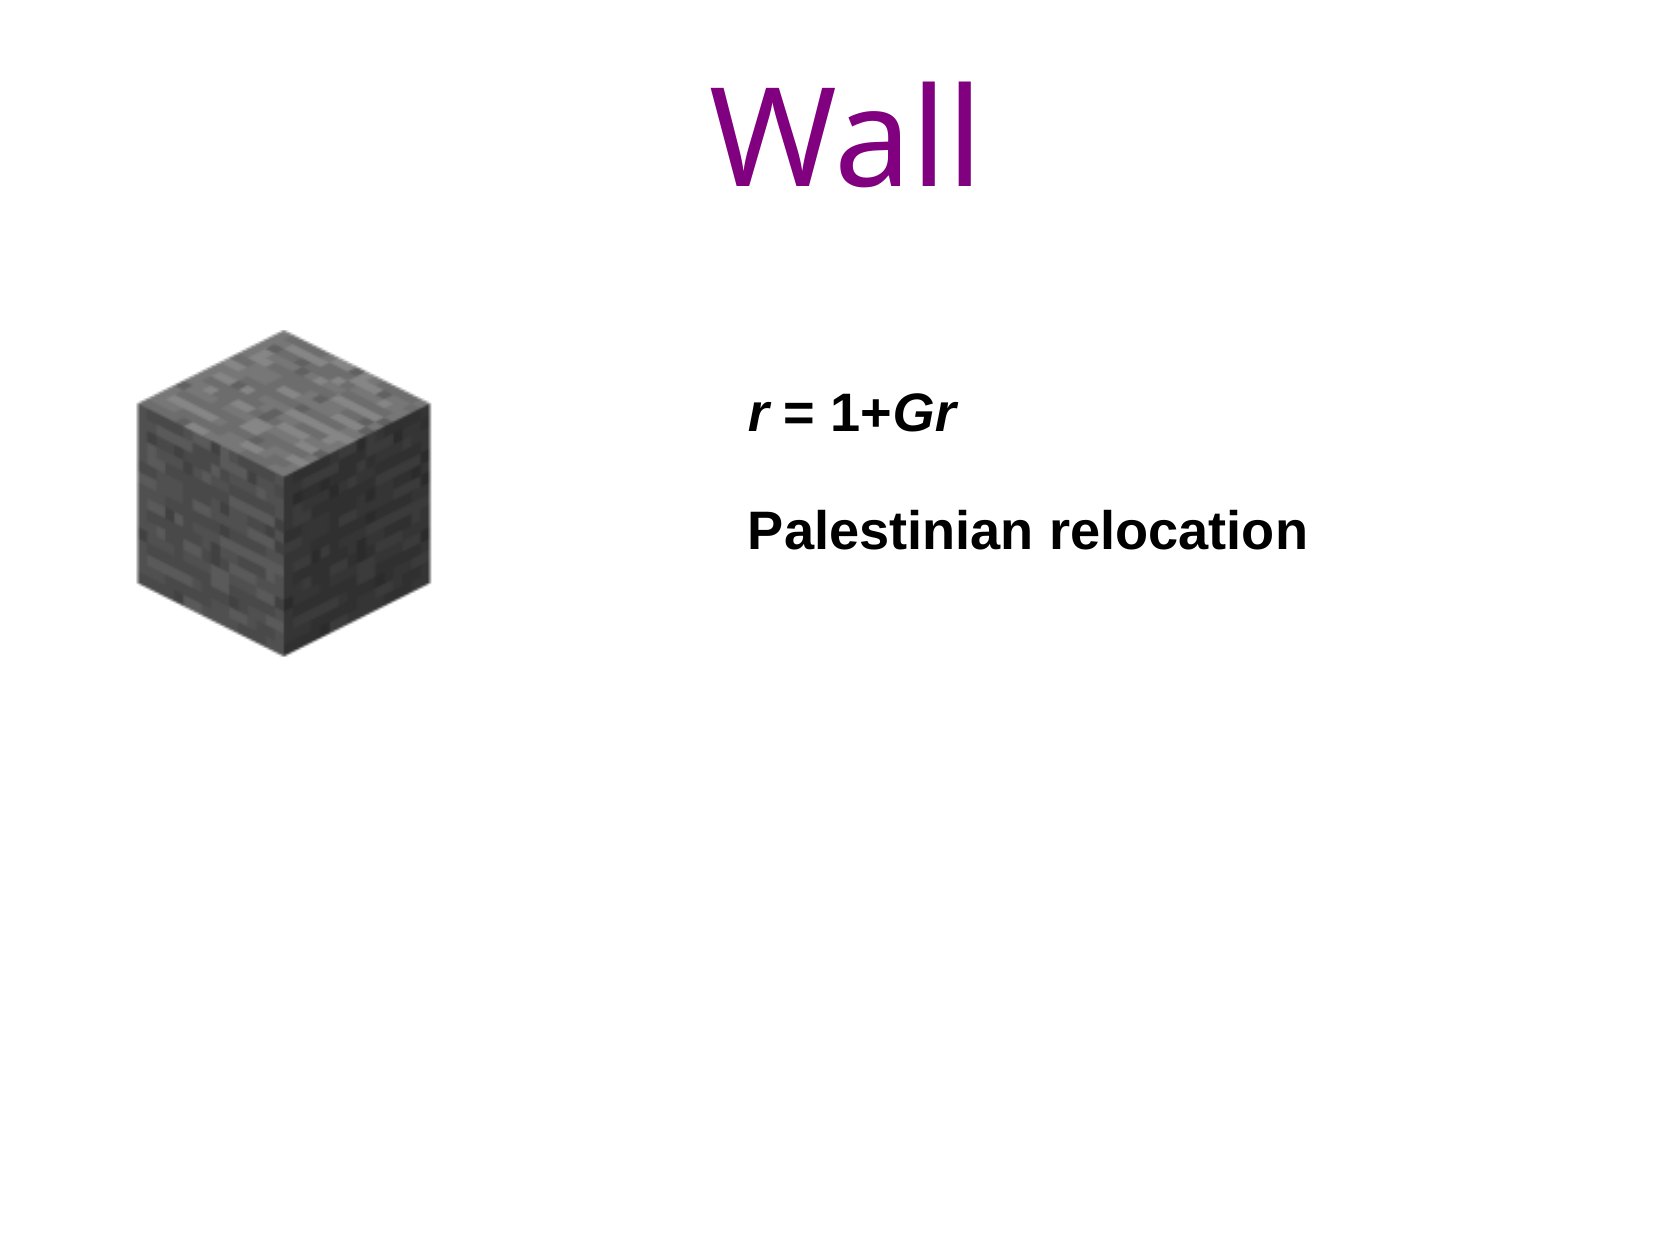

# Wall
r = 1+Gr
Palestinian relocation